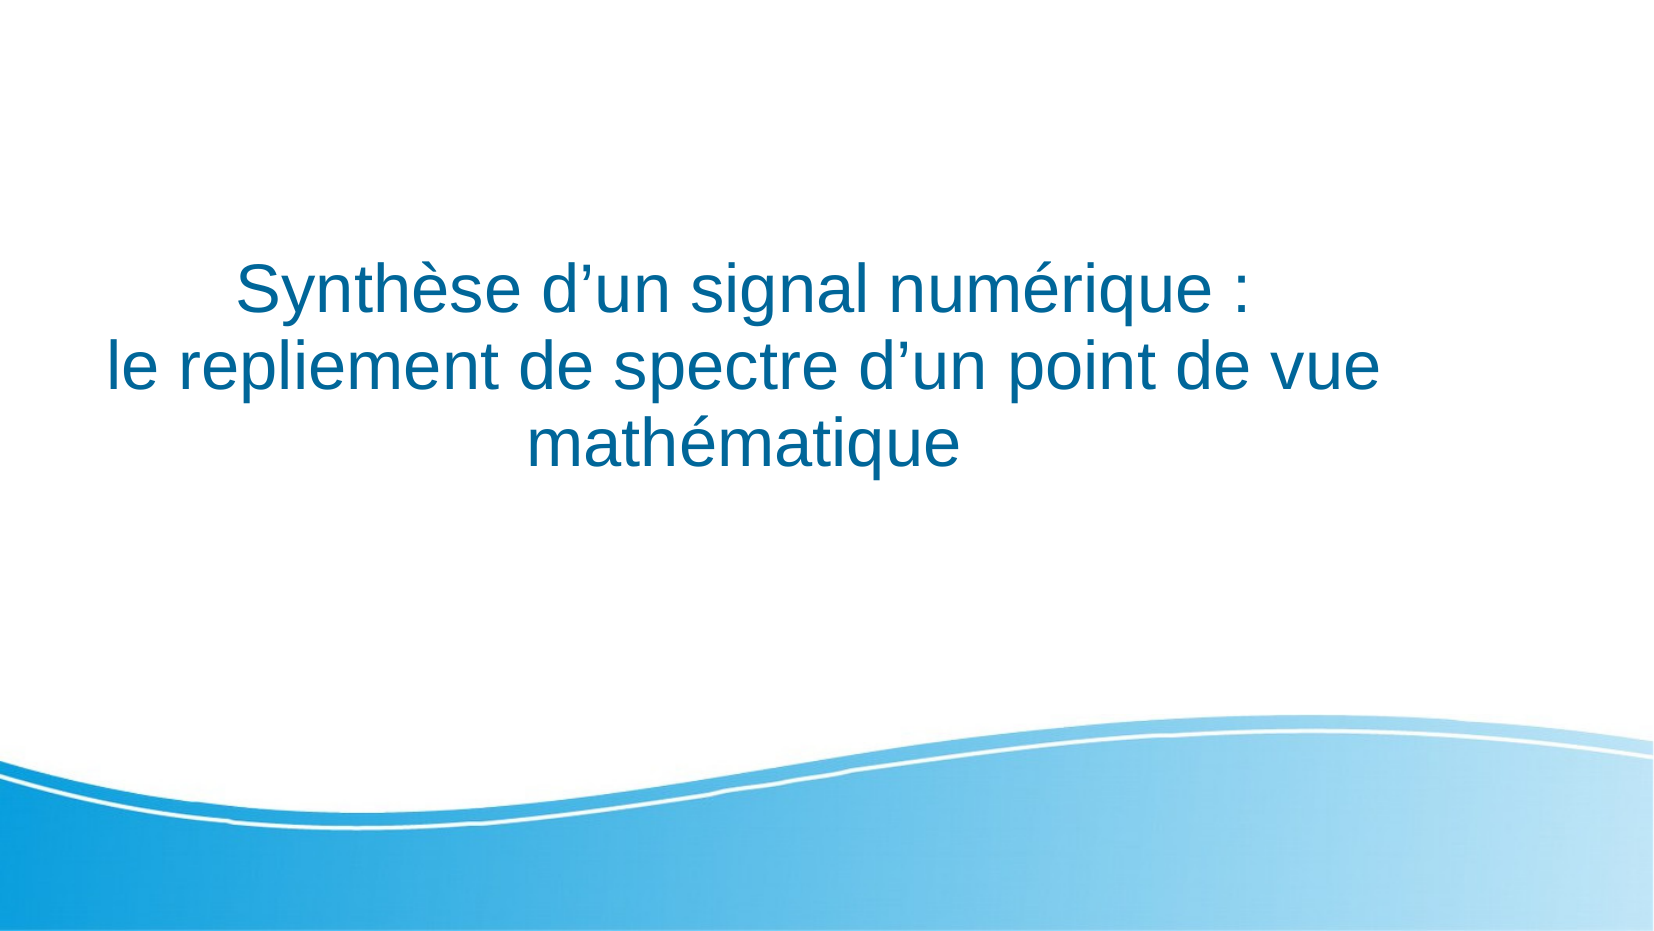

# Synthèse d’un signal numérique : le repliement de spectre d’un point de vue mathématique